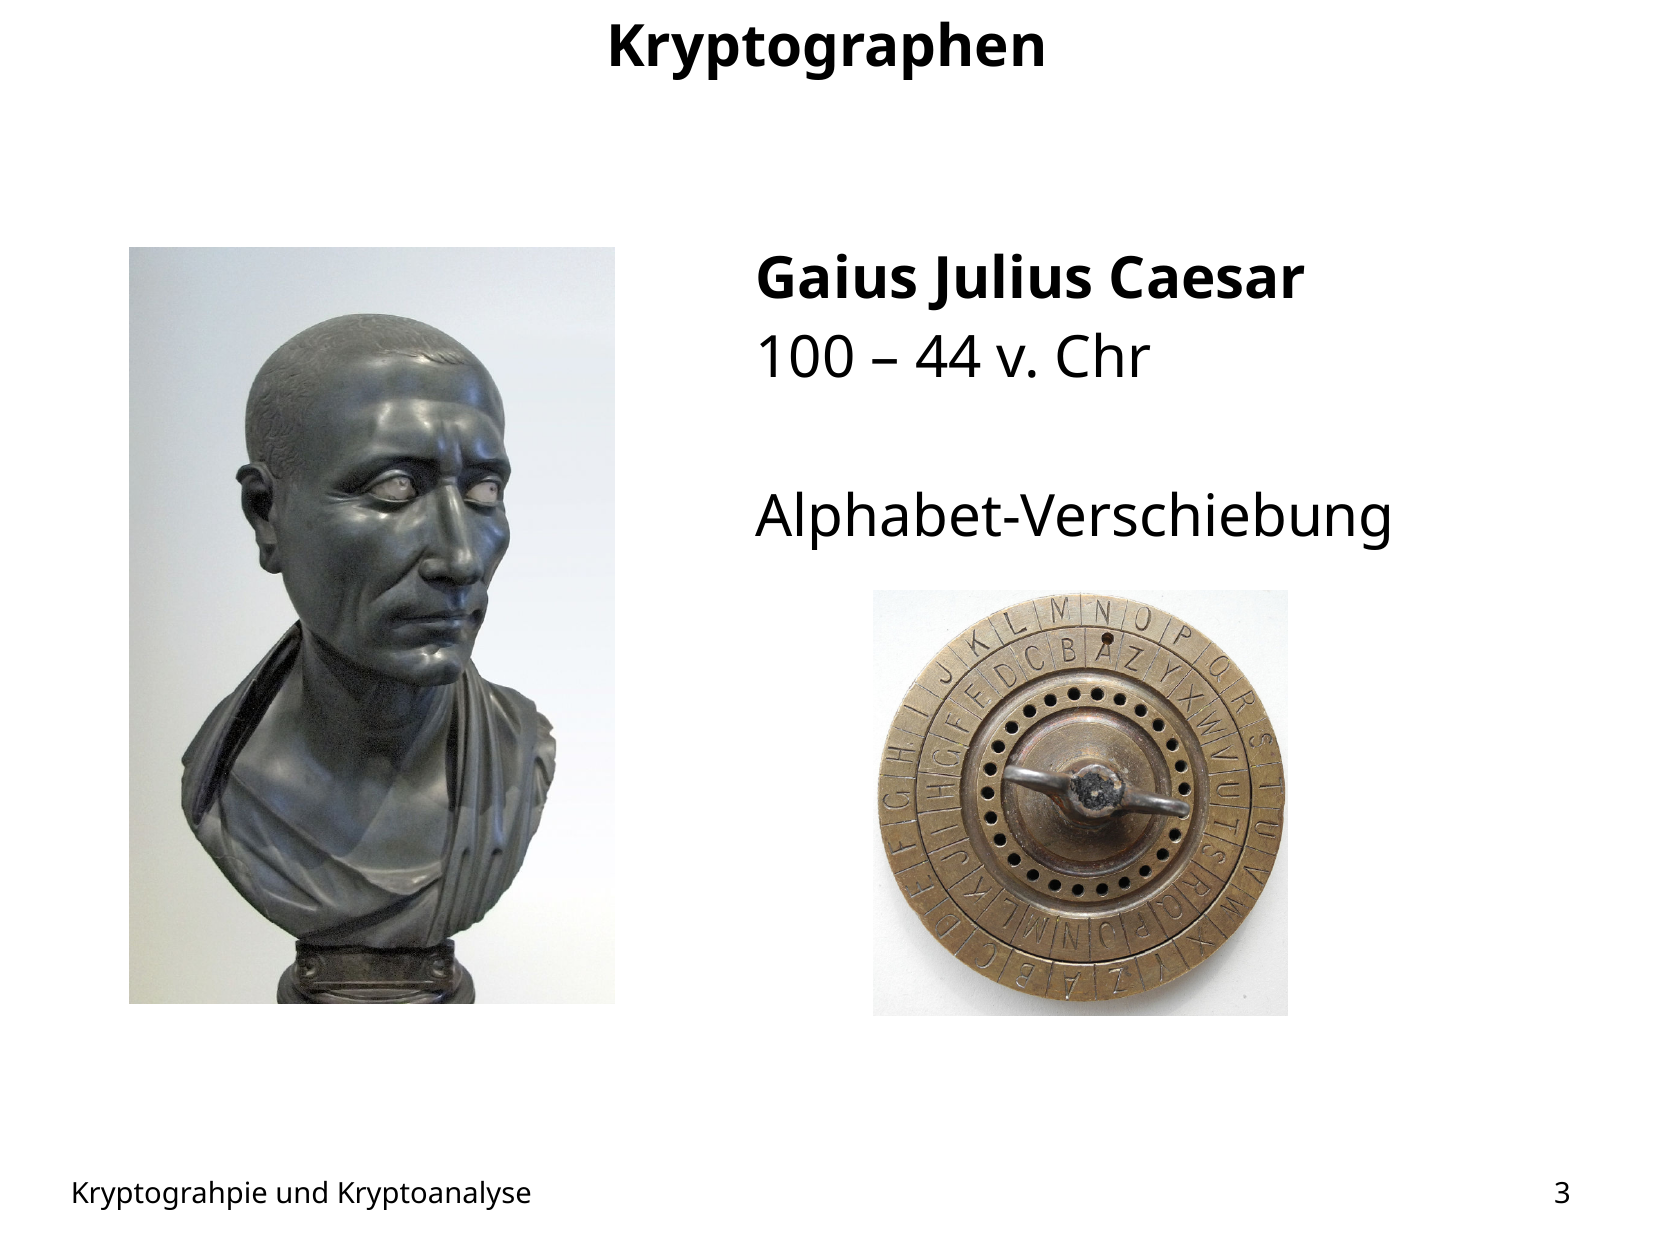

# Kryptographen
Gaius Julius Caesar
100 – 44 v. Chr
Alphabet-Verschiebung
Kryptograhpie und Kryptoanalyse
3